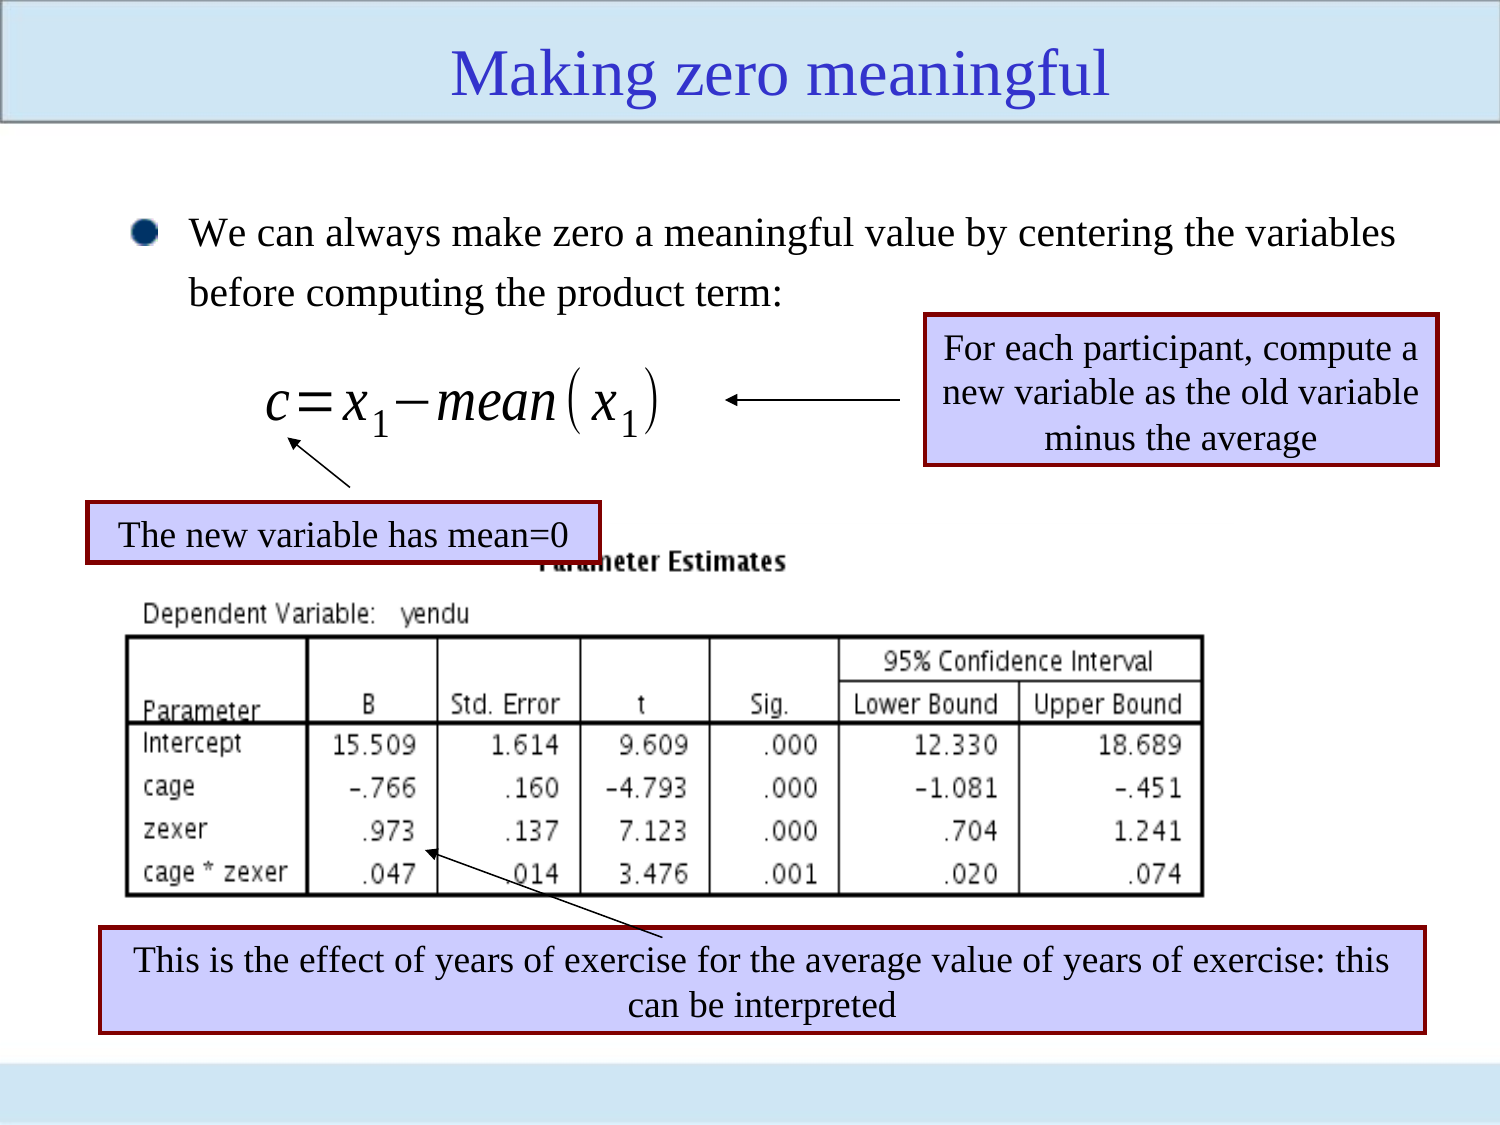

# Making zero meaningful
We can always make zero a meaningful value by centering the variables before computing the product term:
For each participant, compute a new variable as the old variable minus the average
The new variable has mean=0
This is the effect of years of exercise for the average value of years of exercise: this can be interpreted